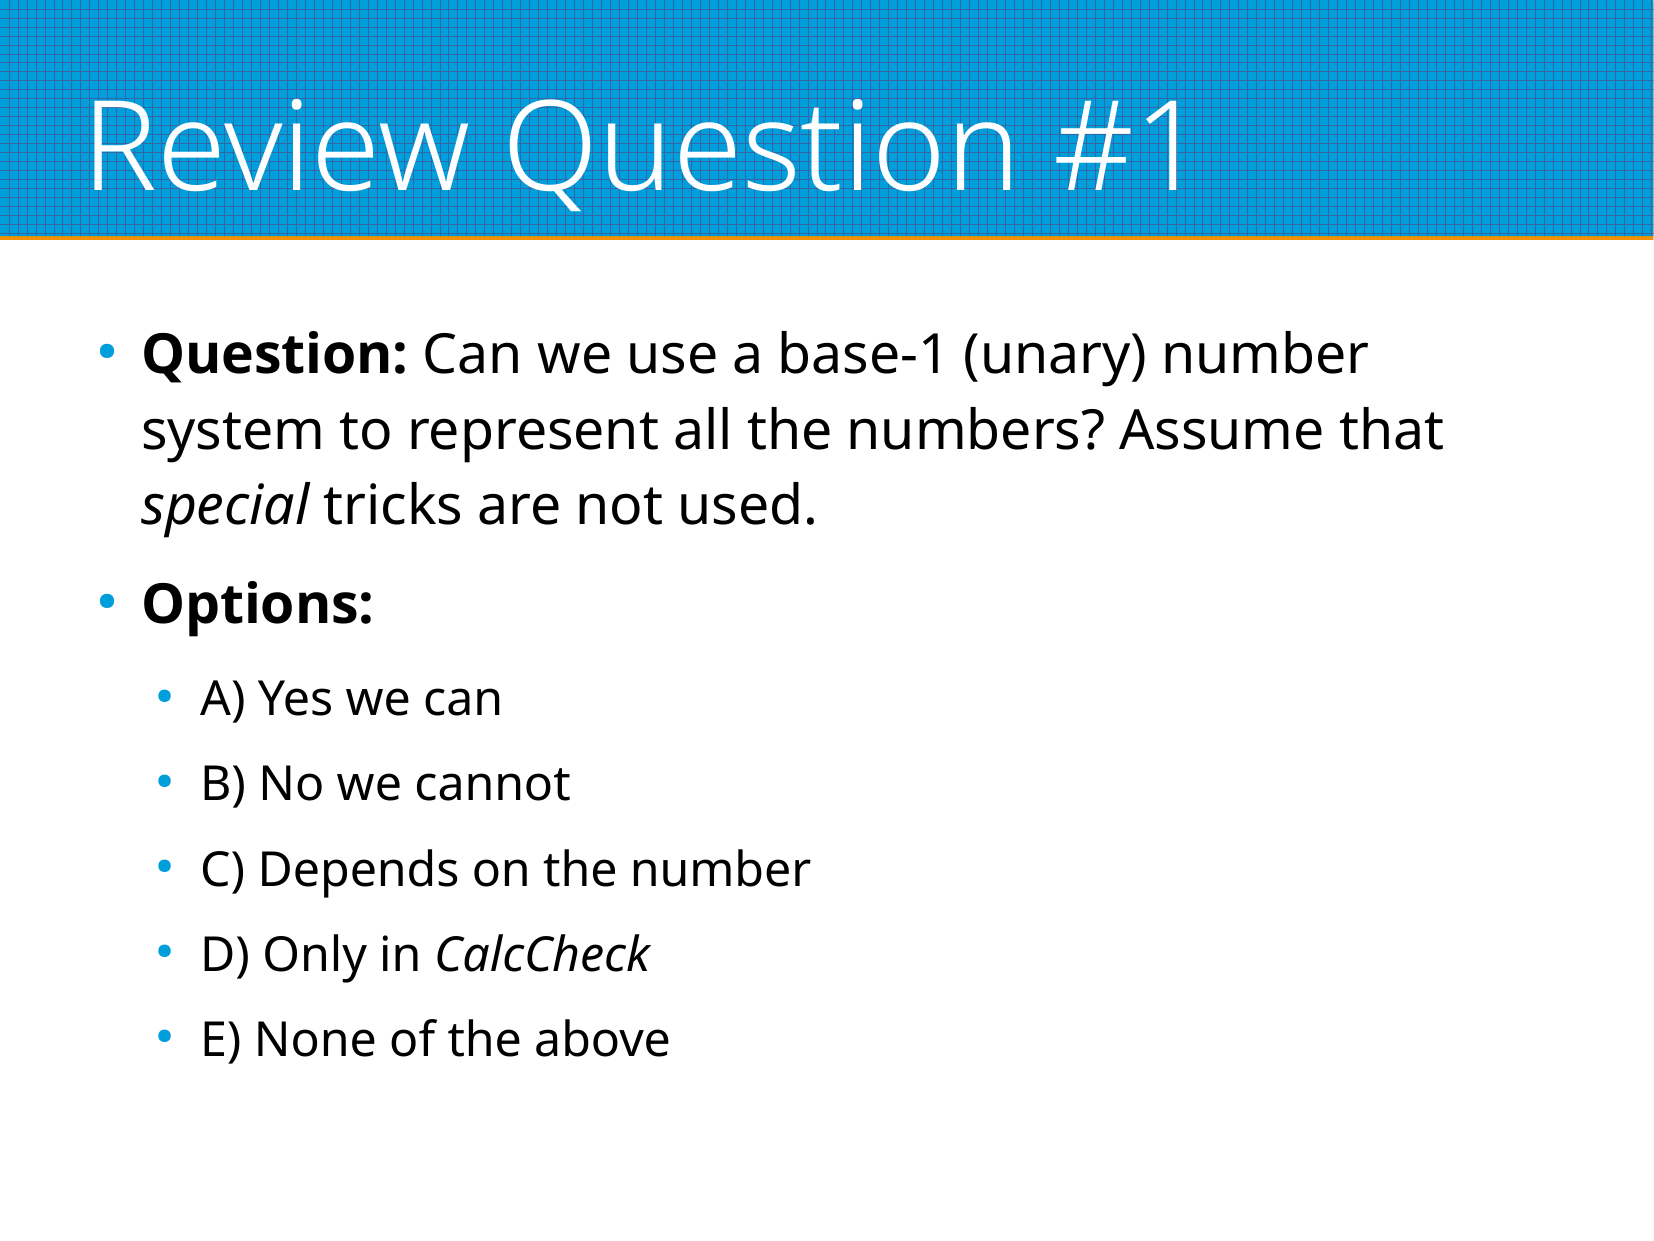

# Review Question #1
Question: Can we use a base-1 (unary) number system to represent all the numbers? Assume that special tricks are not used.
Options:
A) Yes we can
B) No we cannot
C) Depends on the number
D) Only in CalcCheck
E) None of the above